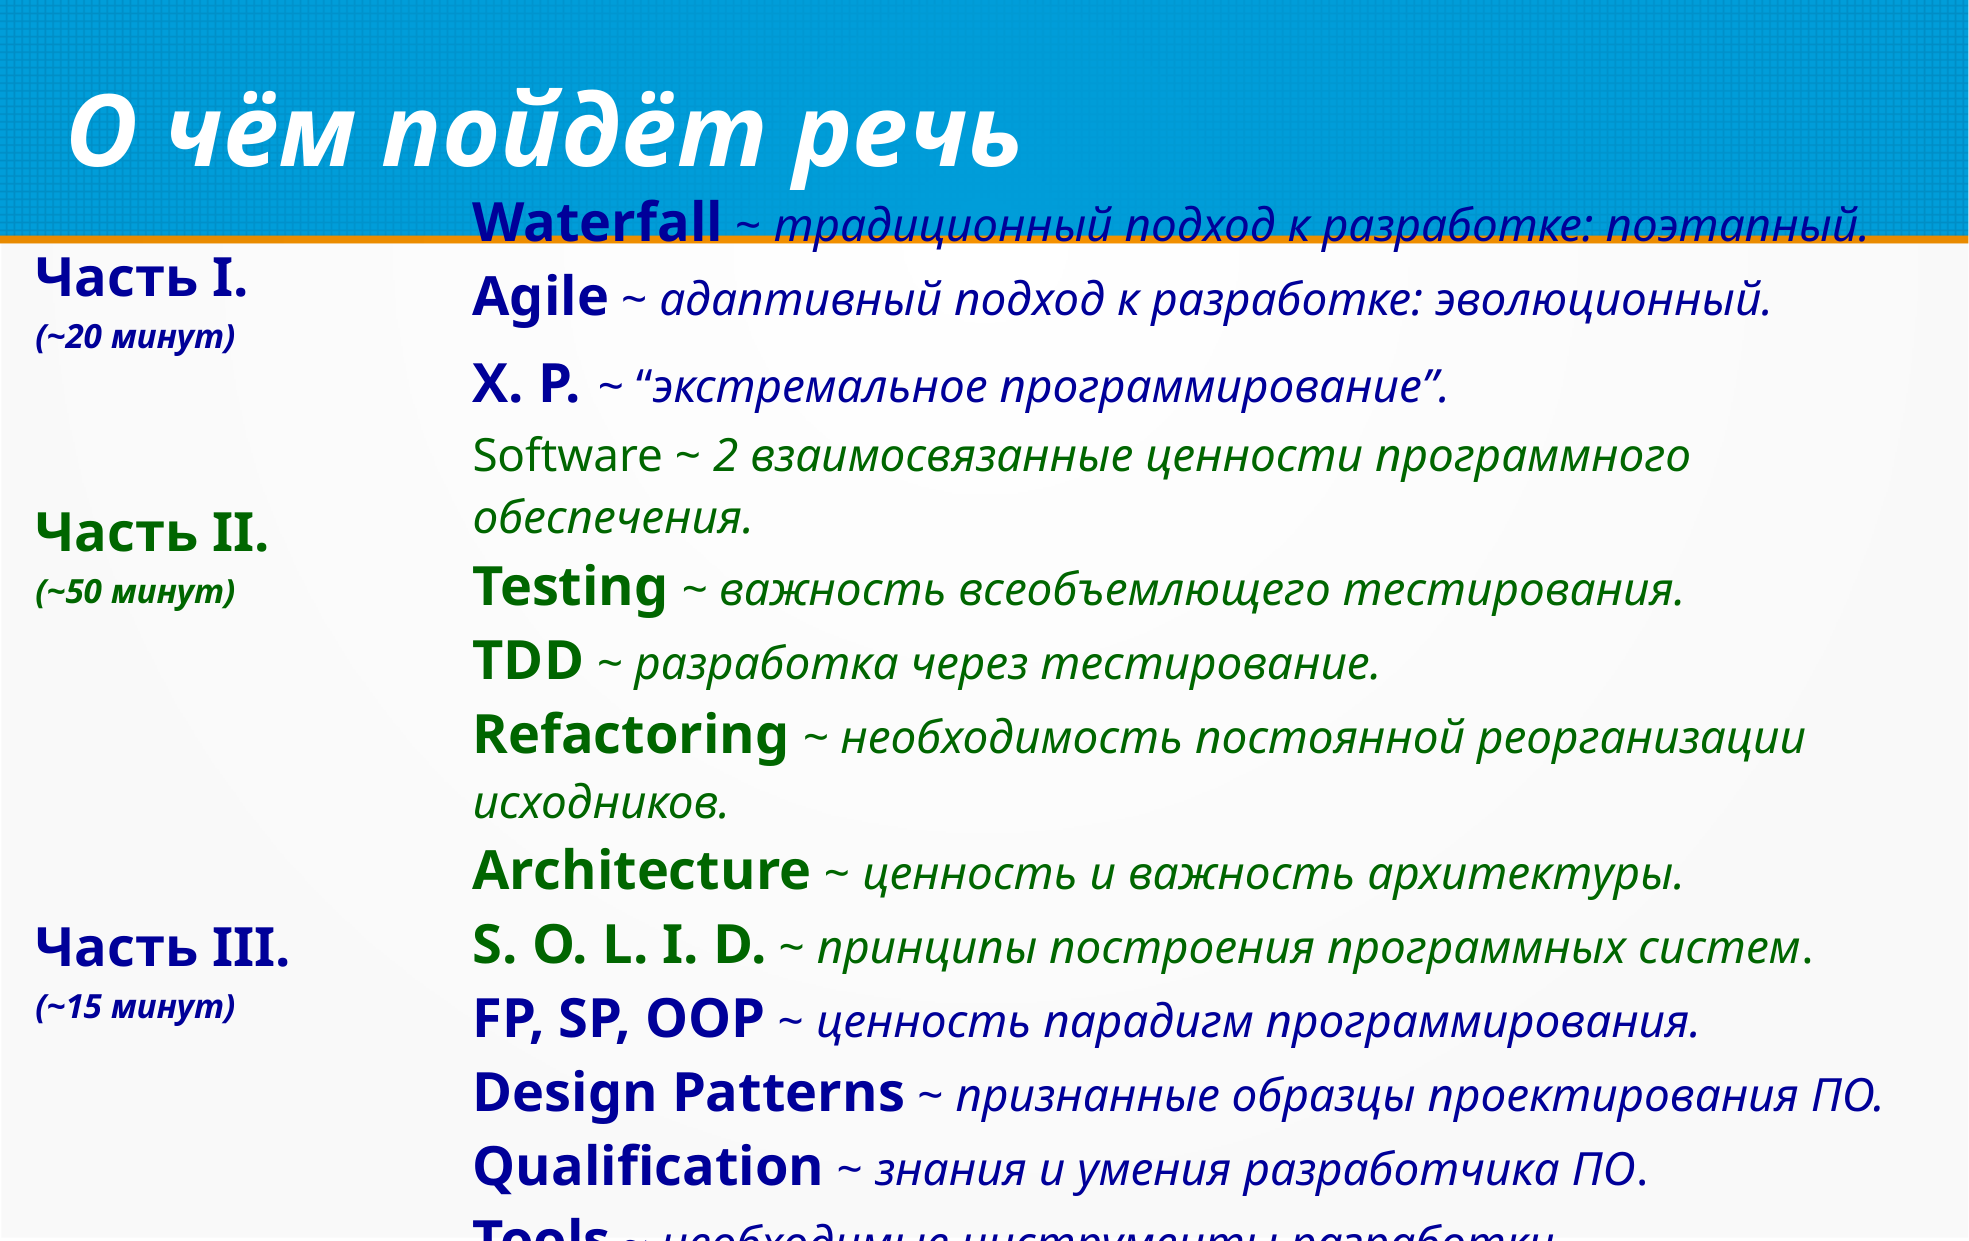

О чём пойдёт речь
Waterfall ~ традиционный подход к разработке: поэтапный.
Agile ~ адаптивный подход к разработке: эволюционный.
X. P. ~ “экстремальное программирование”.
Software ~ 2 взаимосвязанные ценности программного обеспечения.
Testing ~ важность всеобъемлющего тестирования.
TDD ~ разработка через тестирование.
Refactoring ~ необходимость постоянной реорганизации исходников.
Architecture ~ ценность и важность архитектуры.
S. O. L. I. D. ~ принципы построения программных систем.
FP, SP, OOP ~ ценность парадигм программирования.
Design Patterns ~ признанные образцы проектирования ПО.
Qualification ~ знания и умения разработчика ПО.
Tools ~ необходимые инструменты разработки.
Часть I.
(~20 минут)
Часть II.
(~50 минут)
Часть III.
(~15 минут)